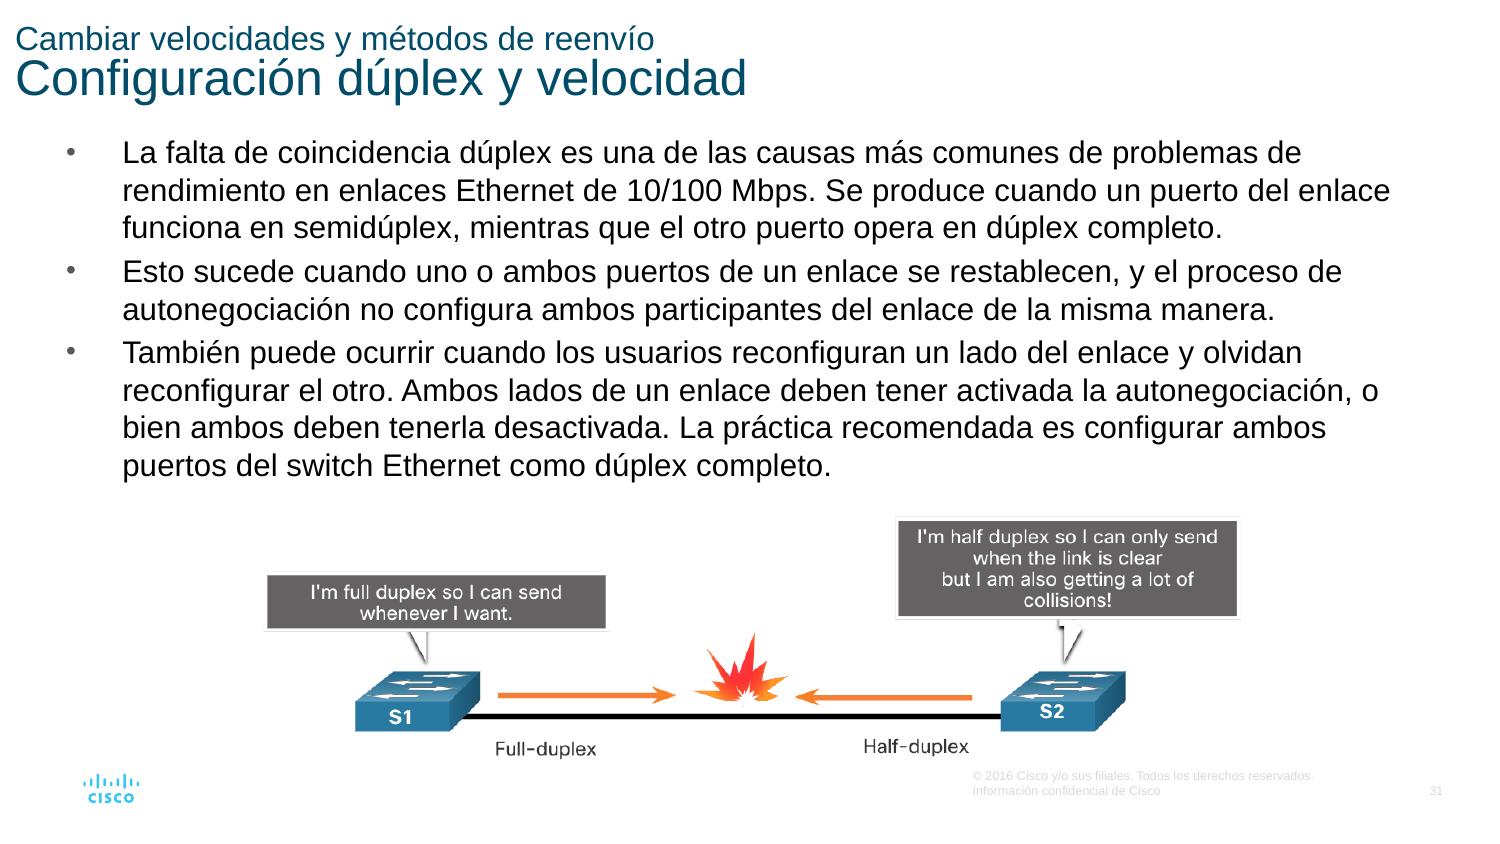

# Cambiar velocidades y métodos de reenvío Configuración dúplex y velocidad
La falta de coincidencia dúplex es una de las causas más comunes de problemas de rendimiento en enlaces Ethernet de 10/100 Mbps. Se produce cuando un puerto del enlace funciona en semidúplex, mientras que el otro puerto opera en dúplex completo.
Esto sucede cuando uno o ambos puertos de un enlace se restablecen, y el proceso de autonegociación no configura ambos participantes del enlace de la misma manera.
También puede ocurrir cuando los usuarios reconfiguran un lado del enlace y olvidan reconfigurar el otro. Ambos lados de un enlace deben tener activada la autonegociación, o bien ambos deben tenerla desactivada. La práctica recomendada es configurar ambos puertos del switch Ethernet como dúplex completo.